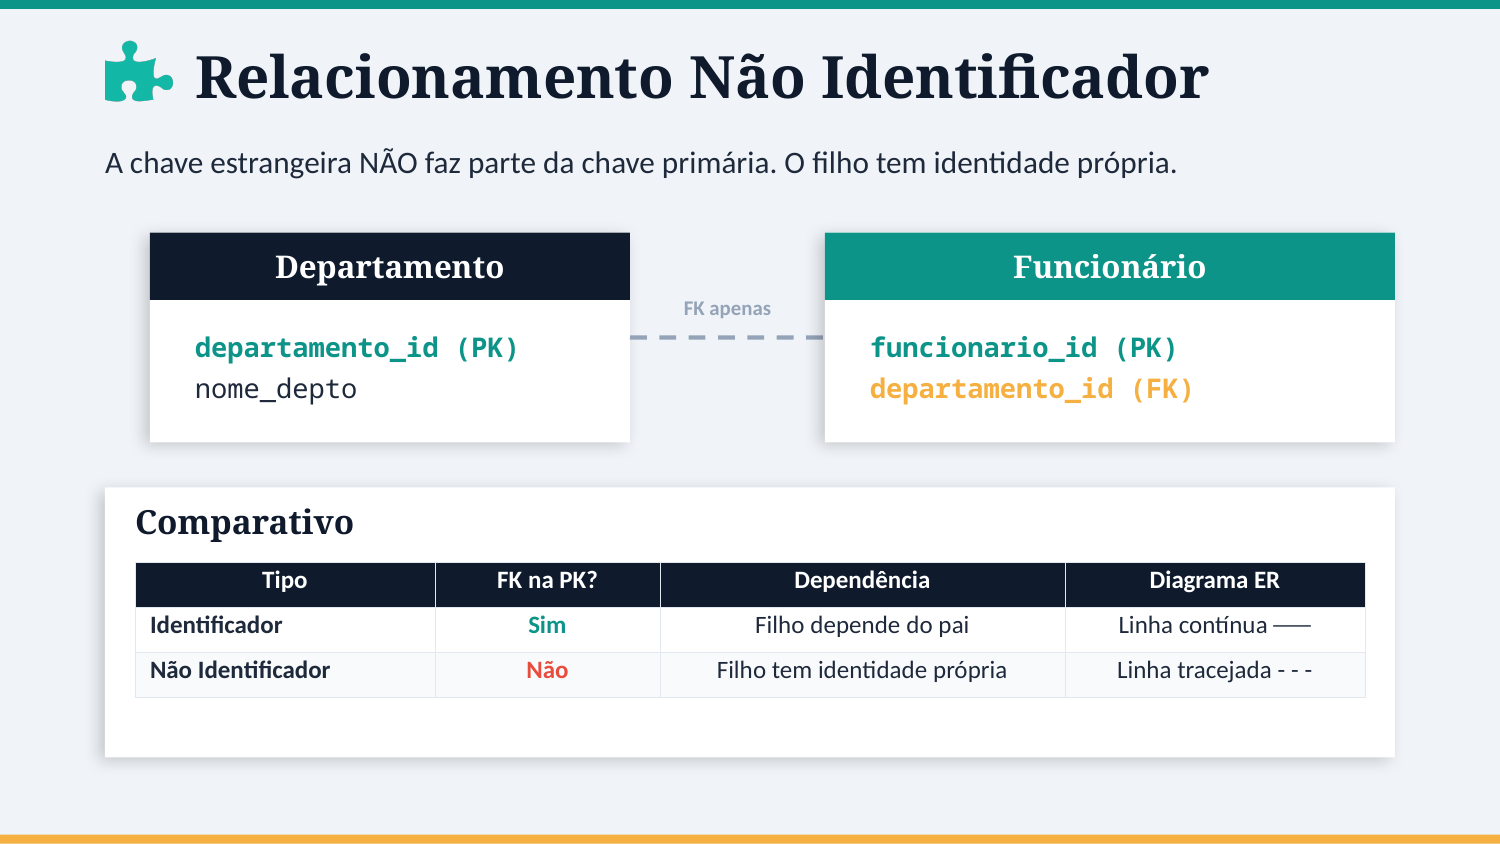

Relacionamento Não Identificador
A chave estrangeira NÃO faz parte da chave primária. O filho tem identidade própria.
Departamento
Funcionário
FK apenas
departamento_id (PK)
nome_depto
funcionario_id (PK)
departamento_id (FK)
Comparativo
| Tipo | FK na PK? | Dependência | Diagrama ER |
| --- | --- | --- | --- |
| Identificador | Sim | Filho depende do pai | Linha contínua ─── |
| Não Identificador | Não | Filho tem identidade própria | Linha tracejada - - - |